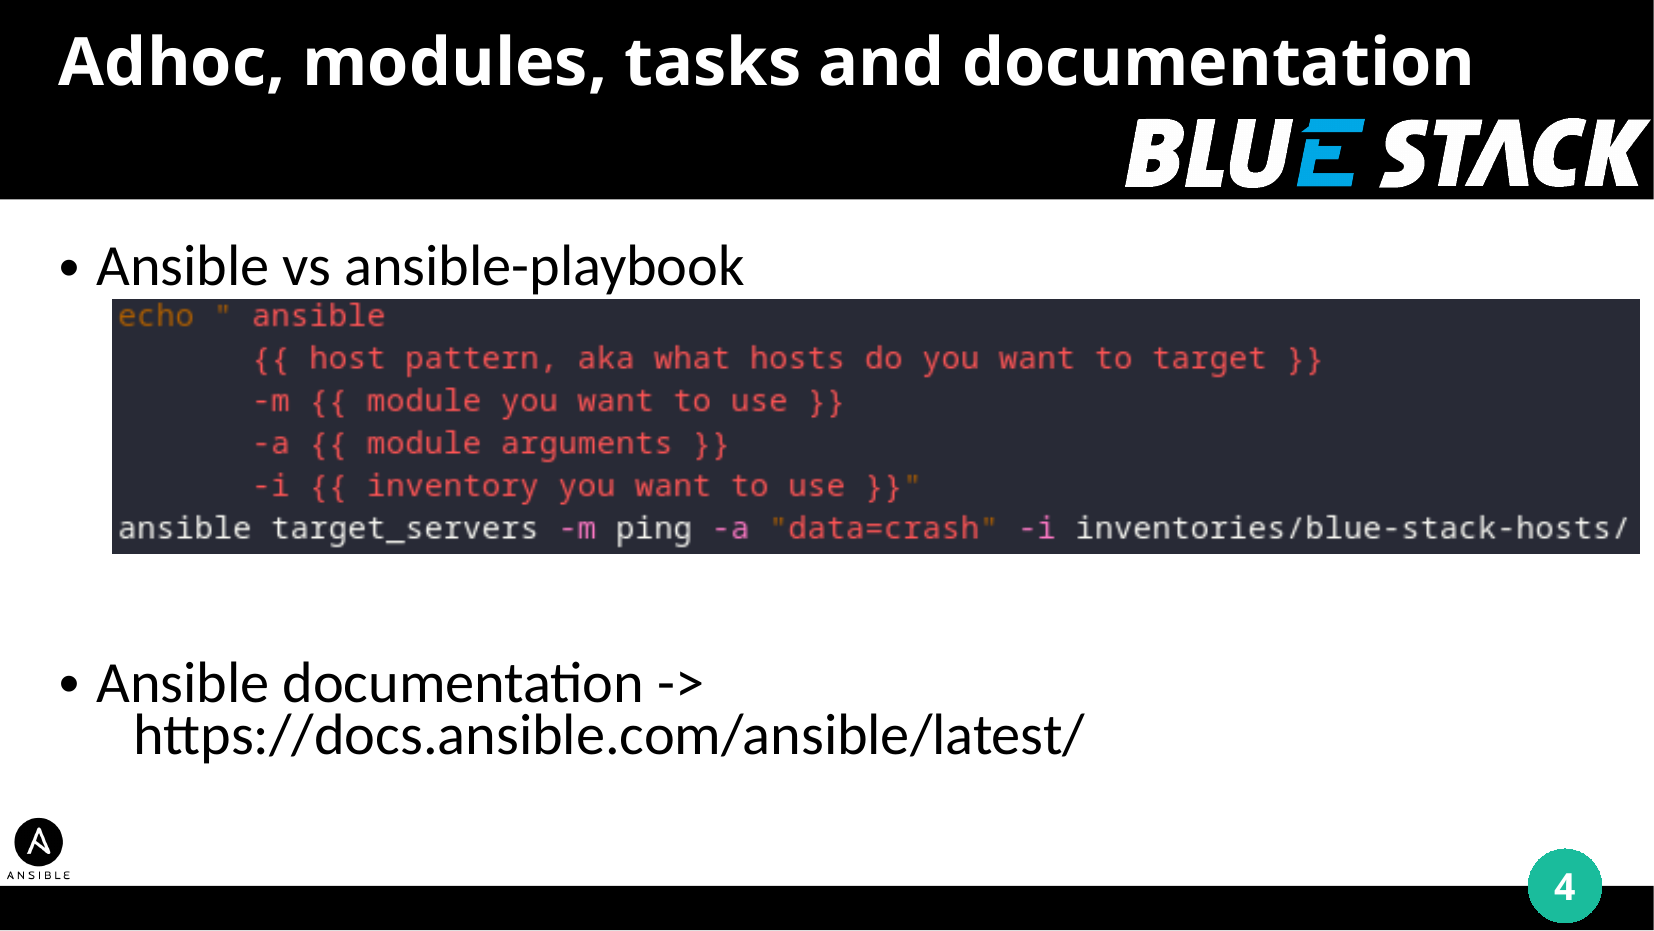

# Adhoc, modules, tasks and documentation
Ansible vs ansible-playbook
Ansible documentation -> https://docs.ansible.com/ansible/latest/
4